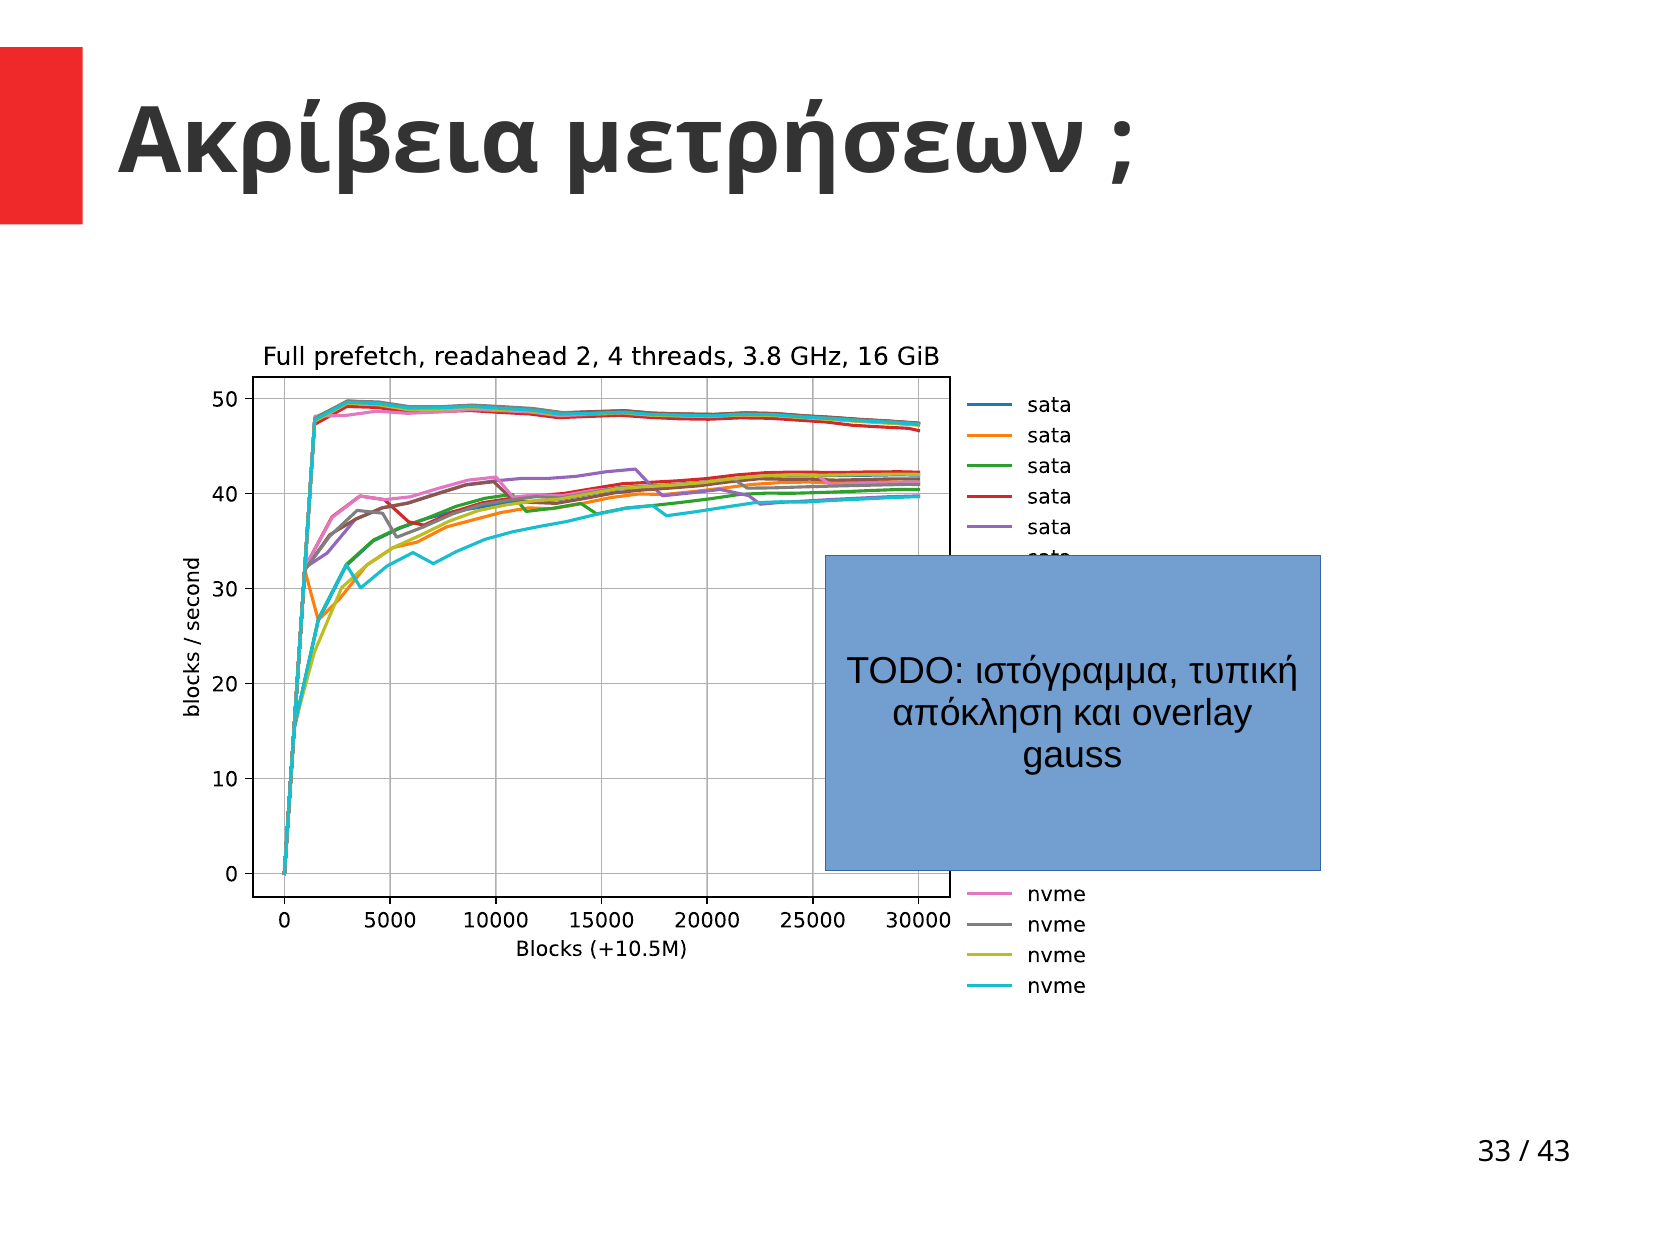

# Ακρίβεια μετρήσεων ;
TODO: ιστόγραμμα, τυπική απόκληση και overlay gauss
33